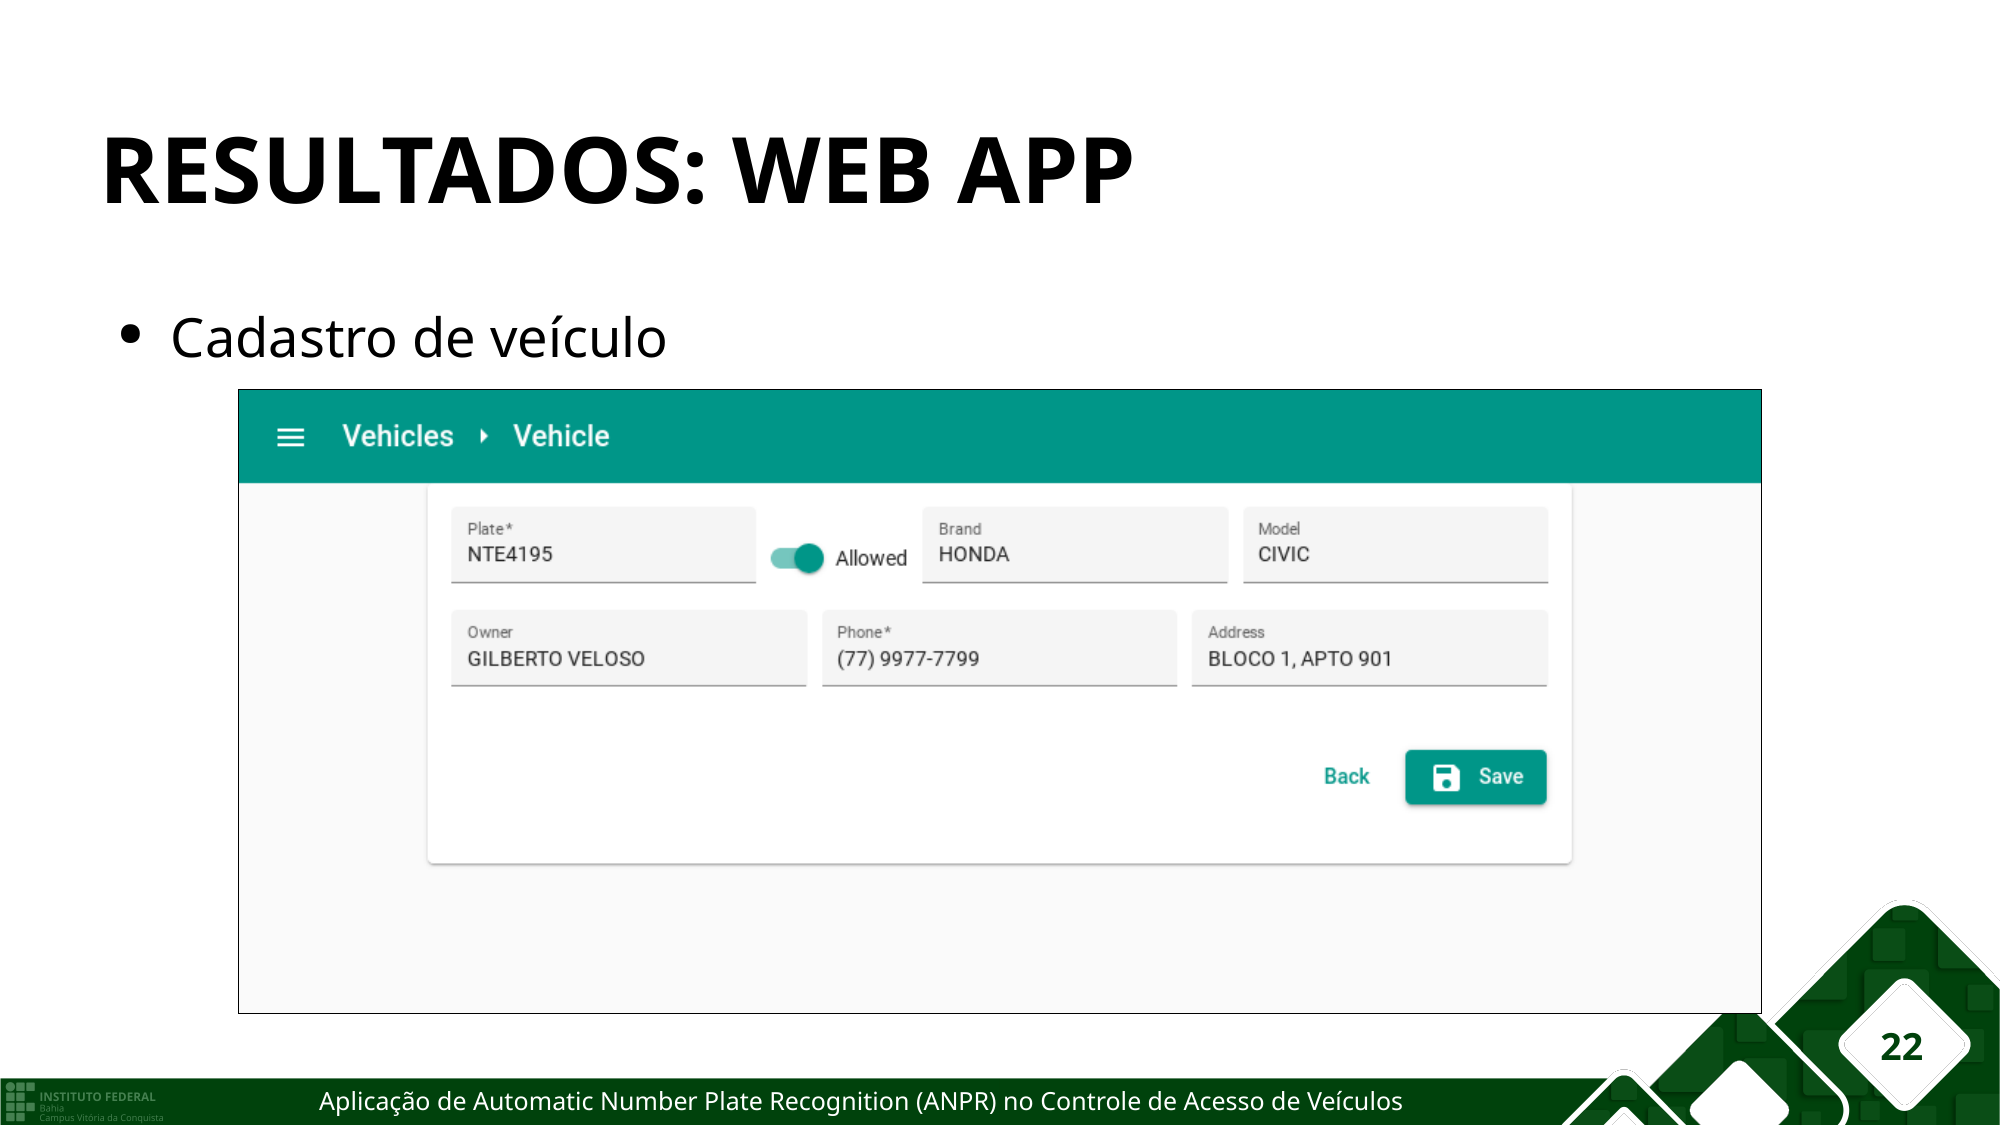

RESULTADOS: WEB APP
# Cadastro de veículo